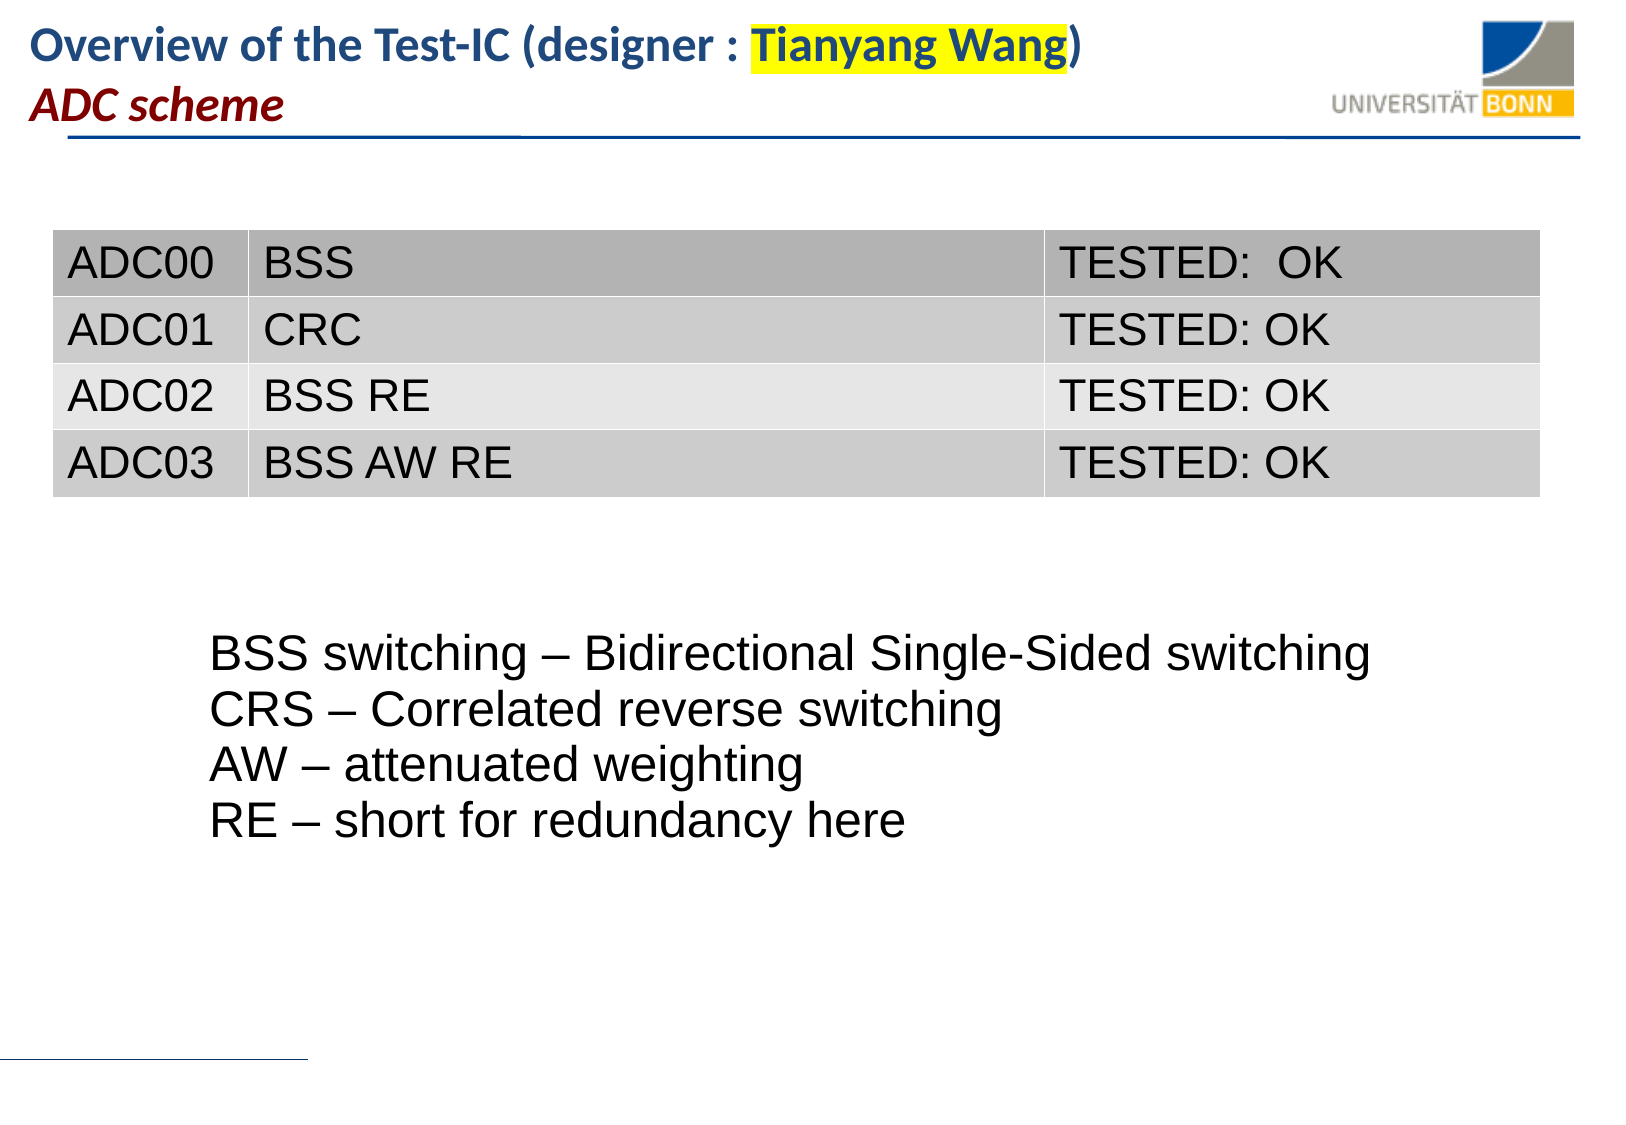

# Overview of the Test-IC (designer : Tianyang Wang) ADC scheme
| ADC00 | BSS | TESTED: OK |
| --- | --- | --- |
| ADC01 | CRC | TESTED: OK |
| ADC02 | BSS RE | TESTED: OK |
| ADC03 | BSS AW RE | TESTED: OK |
BSS switching – Bidirectional Single-Sided switching
CRS – Correlated reverse switching
AW – attenuated weighting
RE – short for redundancy here